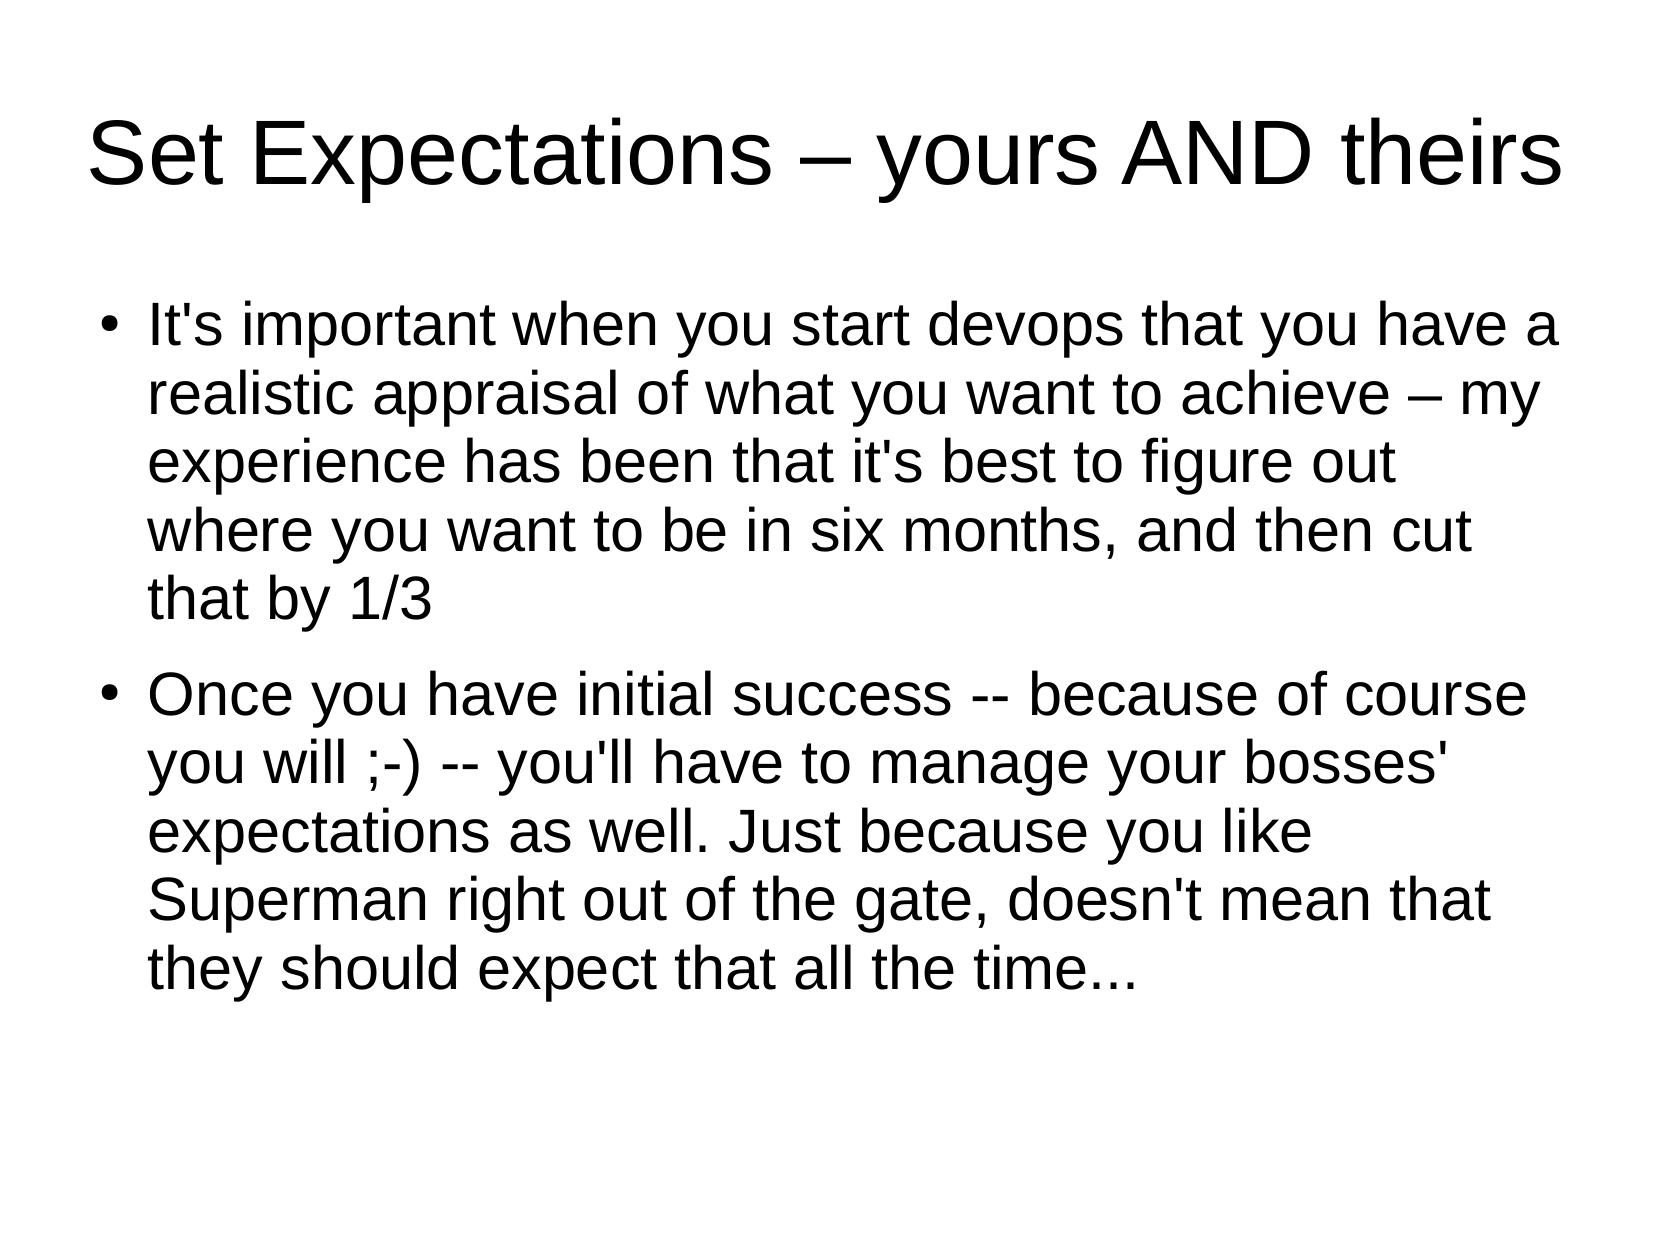

# Set Expectations – yours AND theirs
It's important when you start devops that you have a realistic appraisal of what you want to achieve – my experience has been that it's best to figure out where you want to be in six months, and then cut that by 1/3
Once you have initial success -- because of course you will ;-) -- you'll have to manage your bosses' expectations as well. Just because you like Superman right out of the gate, doesn't mean that they should expect that all the time...